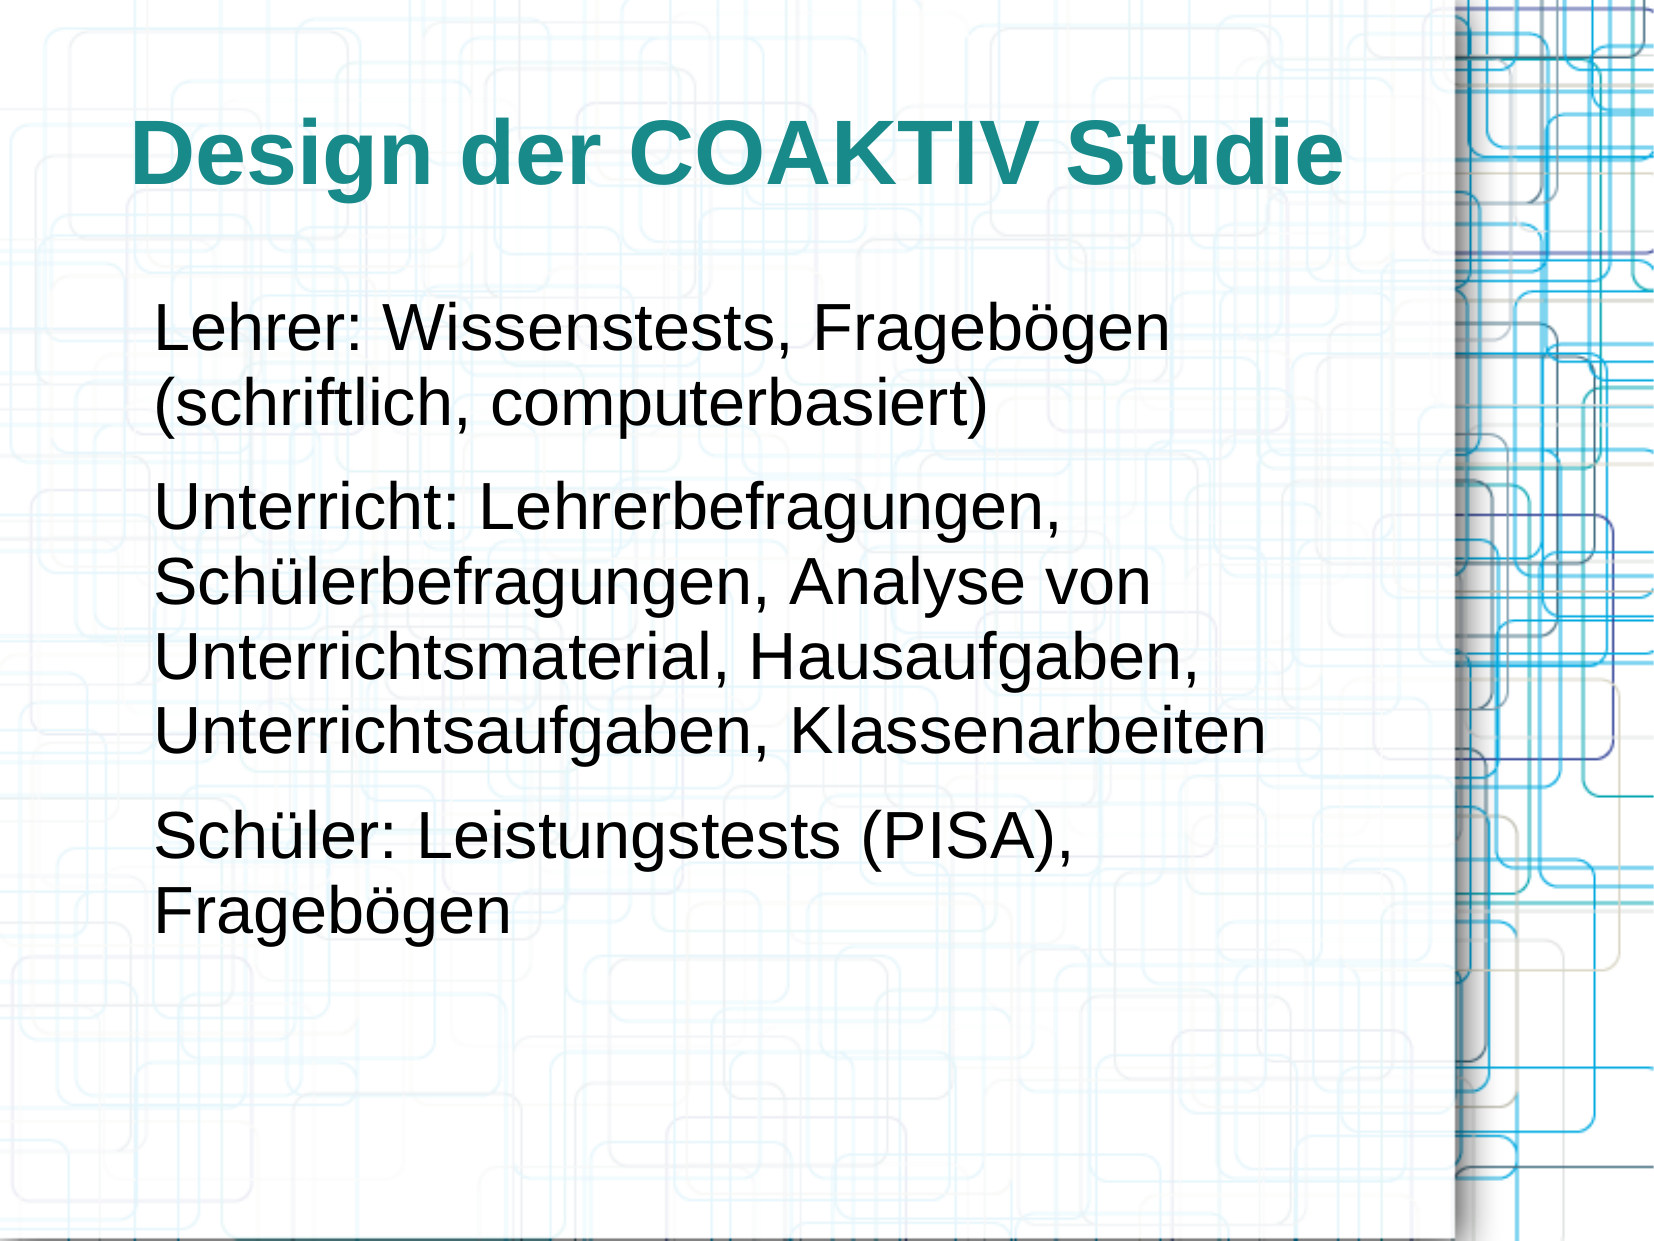

# Design der COAKTIV Studie
Lehrer: Wissenstests, Fragebögen (schriftlich, computerbasiert)
Unterricht: Lehrerbefragungen, Schülerbefragungen, Analyse von Unterrichtsmaterial, Hausaufgaben, Unterrichtsaufgaben, Klassenarbeiten
Schüler: Leistungstests (PISA), Fragebögen